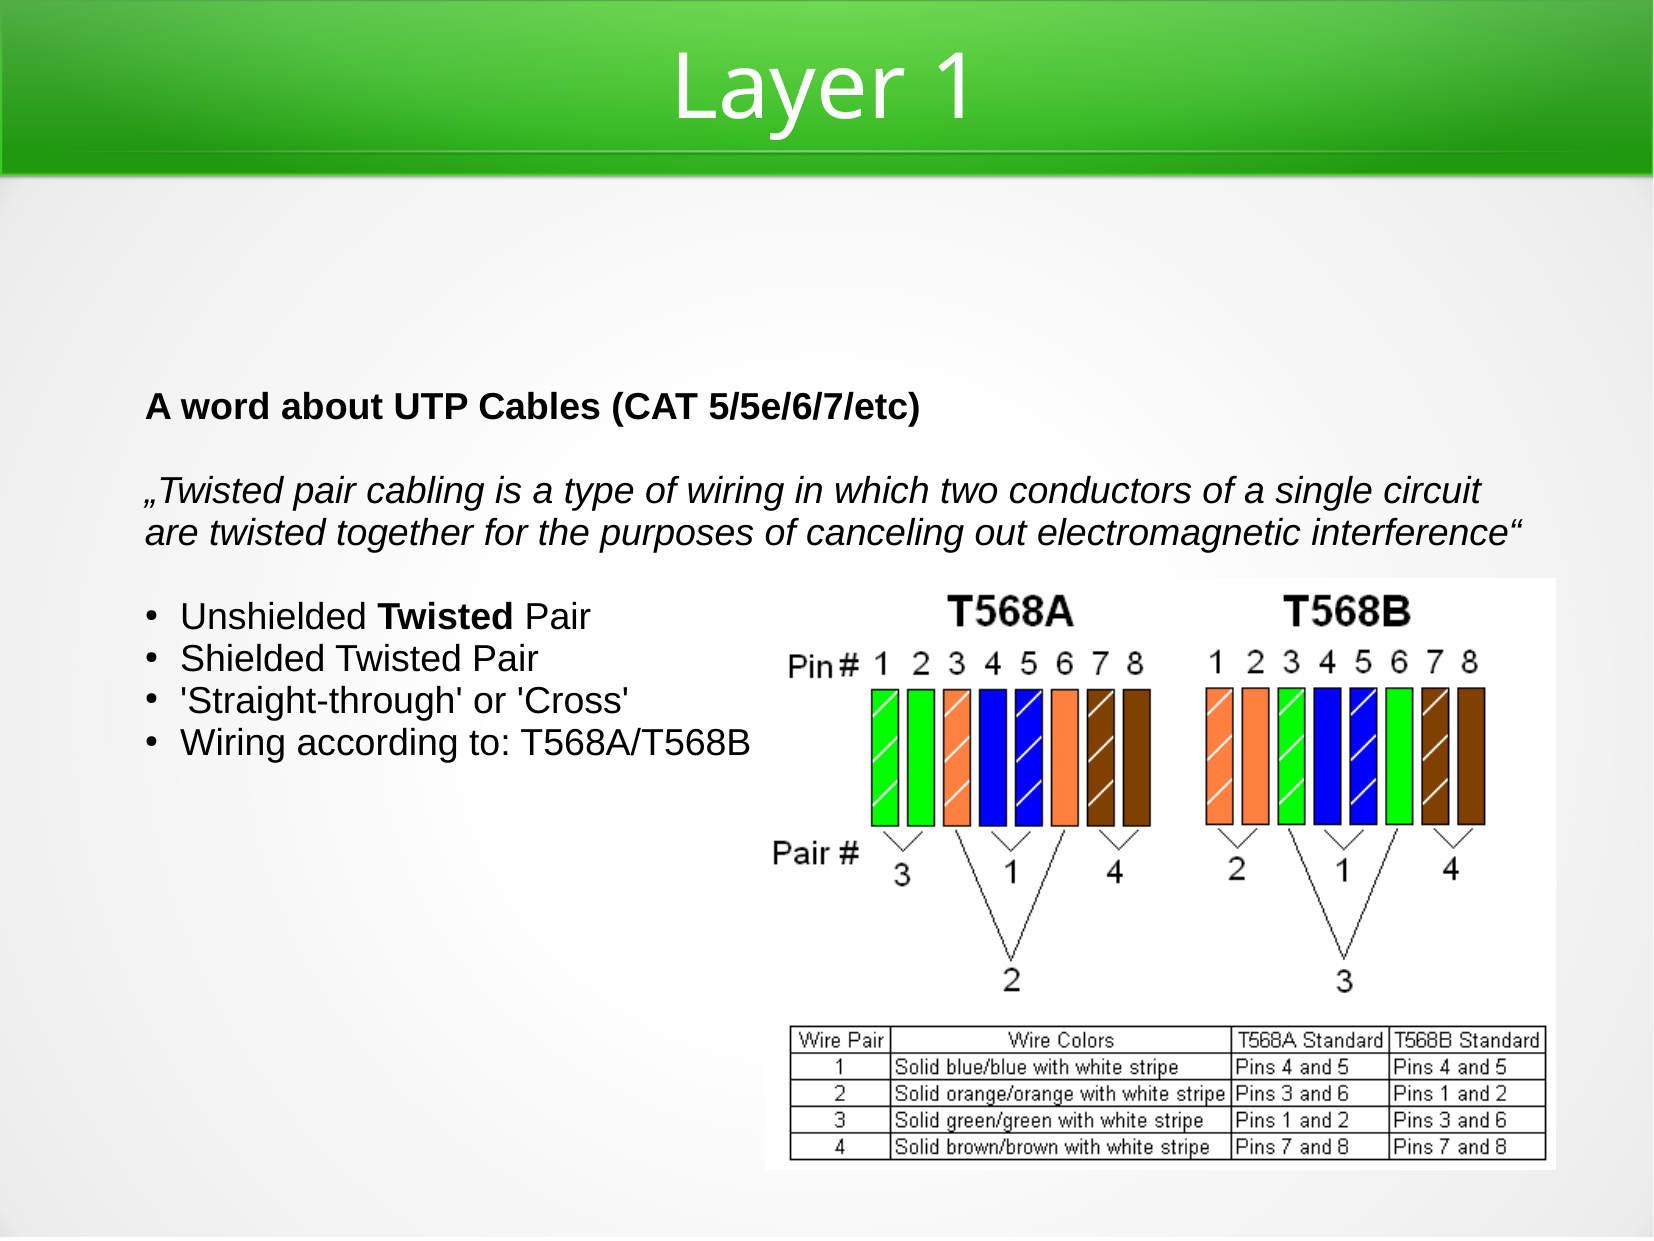

# Layer 1
A word about UTP Cables (CAT 5/5e/6/7/etc)
„Twisted pair cabling is a type of wiring in which two conductors of a single circuit are twisted together for the purposes of canceling out electromagnetic interference“
Unshielded Twisted Pair
Shielded Twisted Pair
'Straight-through' or 'Cross'
Wiring according to: T568A/T568B